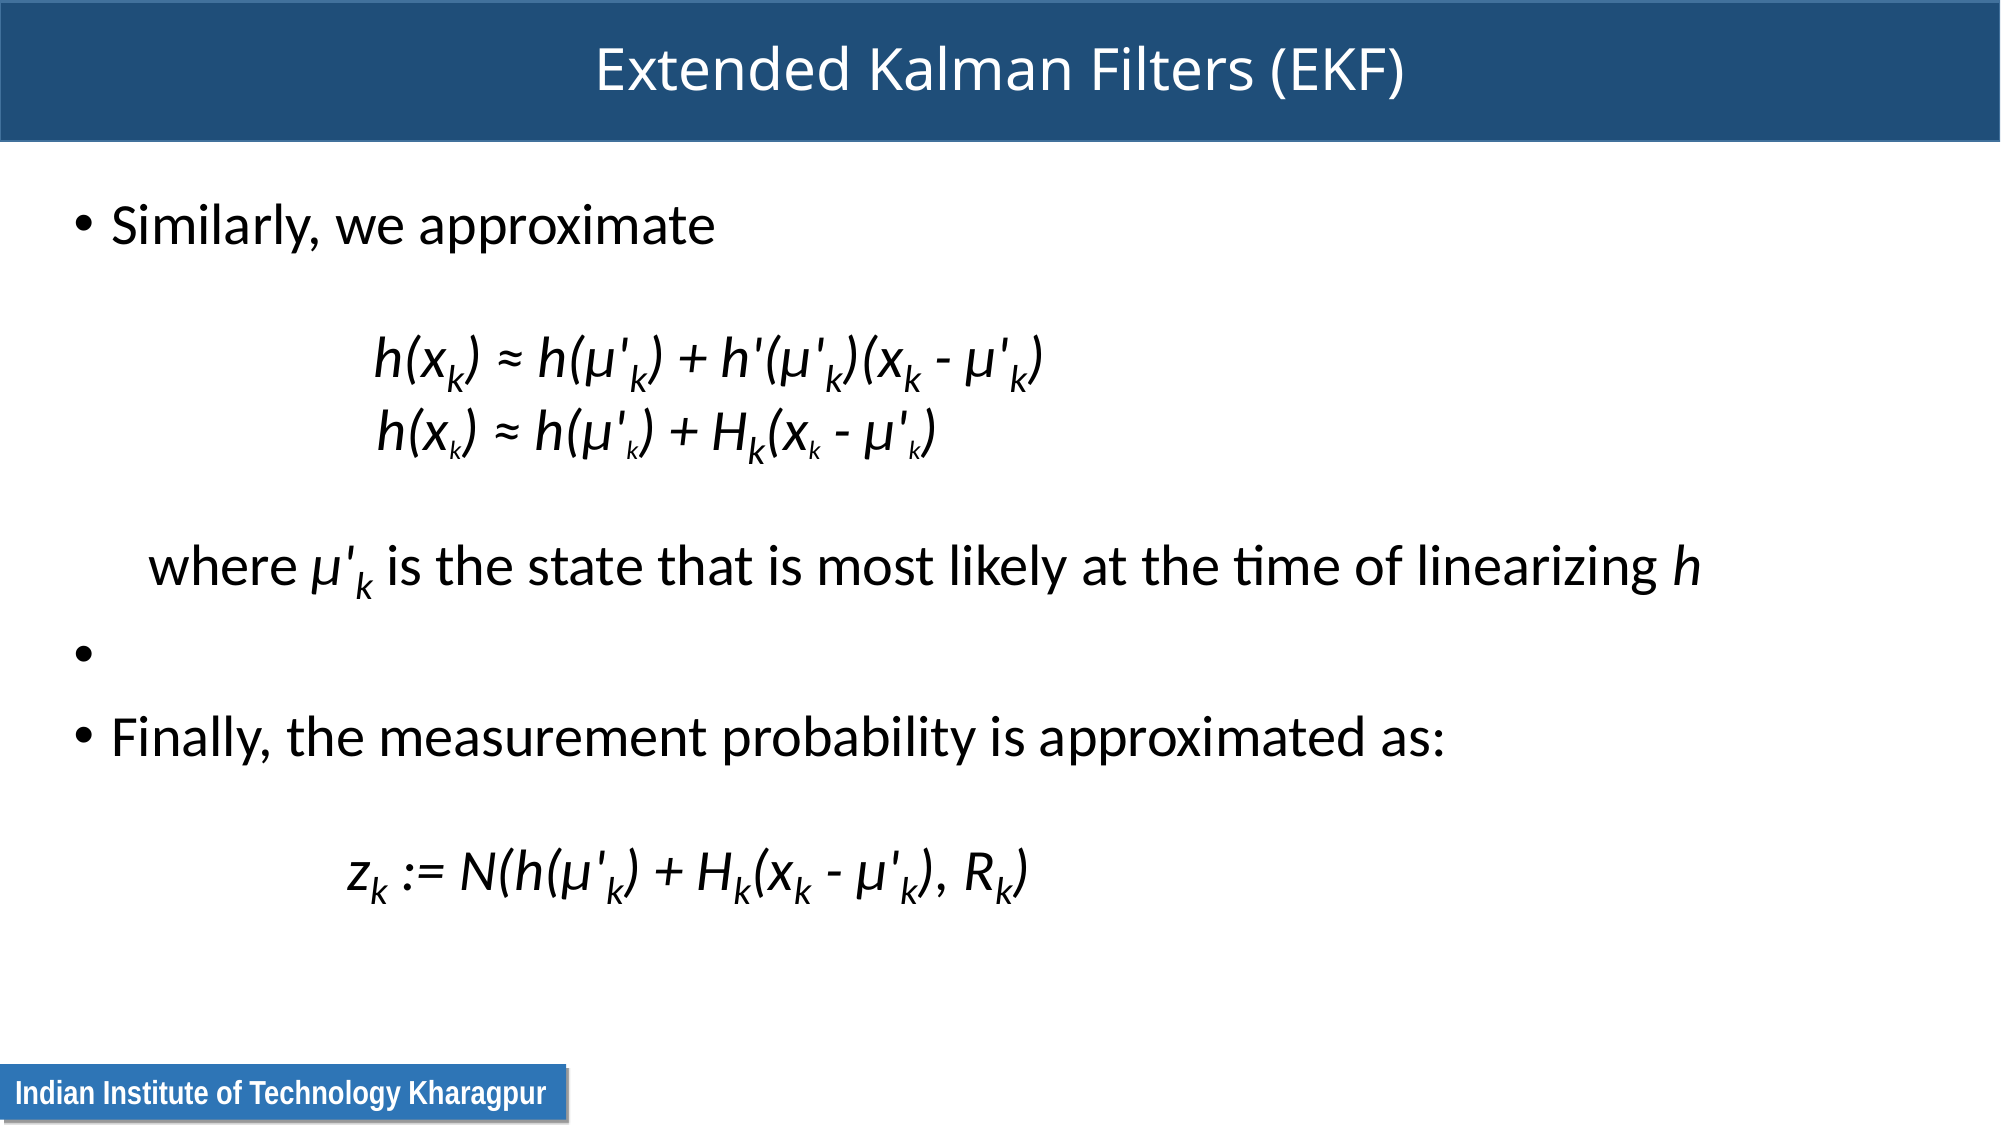

Extended Kalman Filters (EKF)
# Similarly, we approximate h(xk) ≈ h(μ'k) + h'(μ'k)(xk - μ'k)     h(xk) ≈ h(μ'k) + Hk(xk - μ'k) where μ'k is the state that is most likely at the time of linearizing h
Finally, the measurement probability is approximated as:
  zk := N(h(μ'k) + Hk(xk - μ'k), Rk)